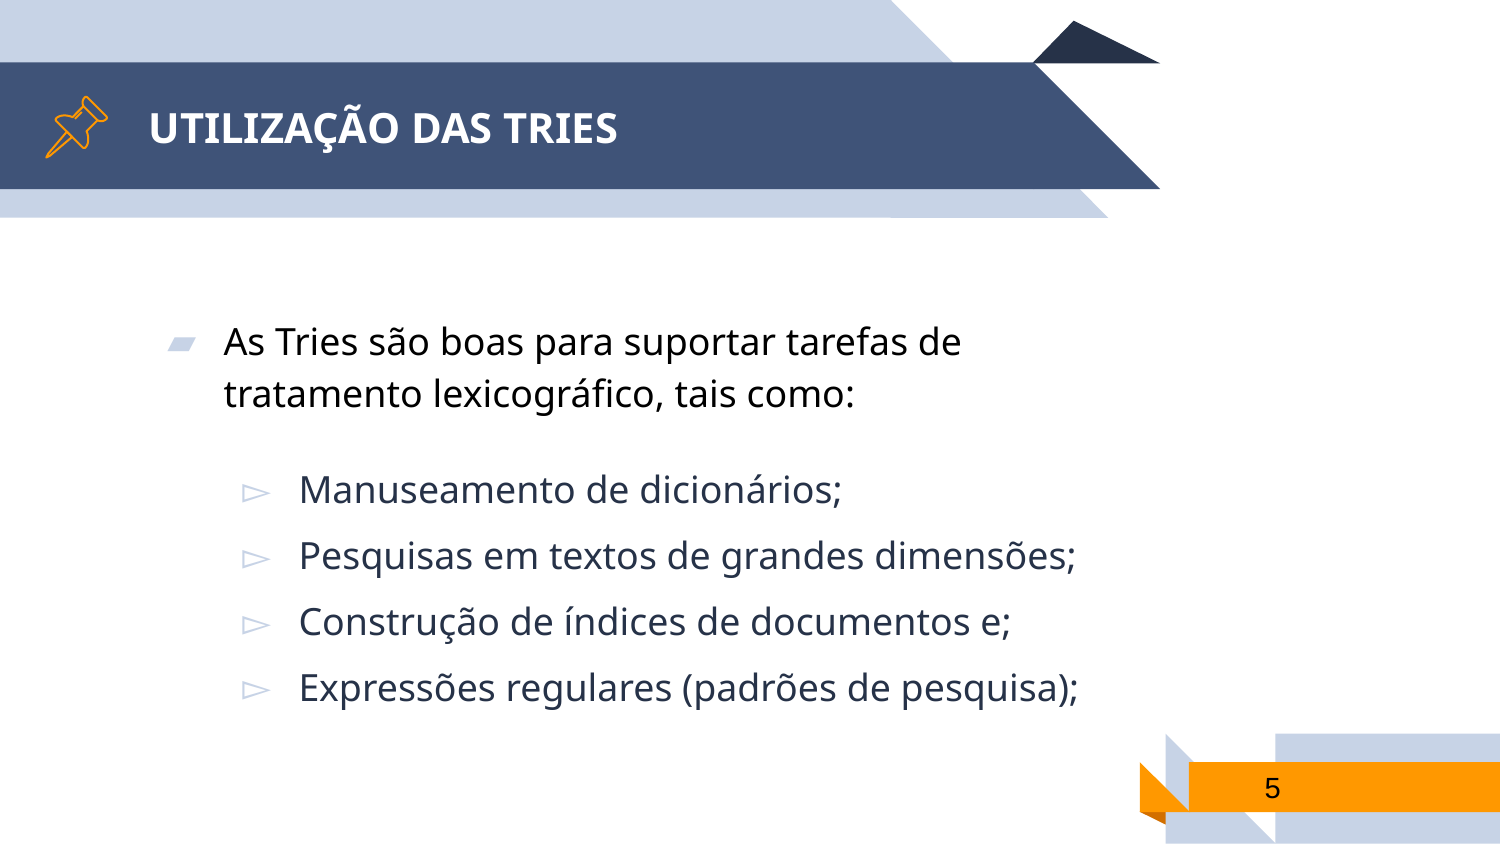

# UTILIZAÇÃO DAS TRIES
As Tries são boas para suportar tarefas de tratamento lexicográfico, tais como:
Manuseamento de dicionários;
Pesquisas em textos de grandes dimensões;
Construção de índices de documentos e;
Expressões regulares (padrões de pesquisa);